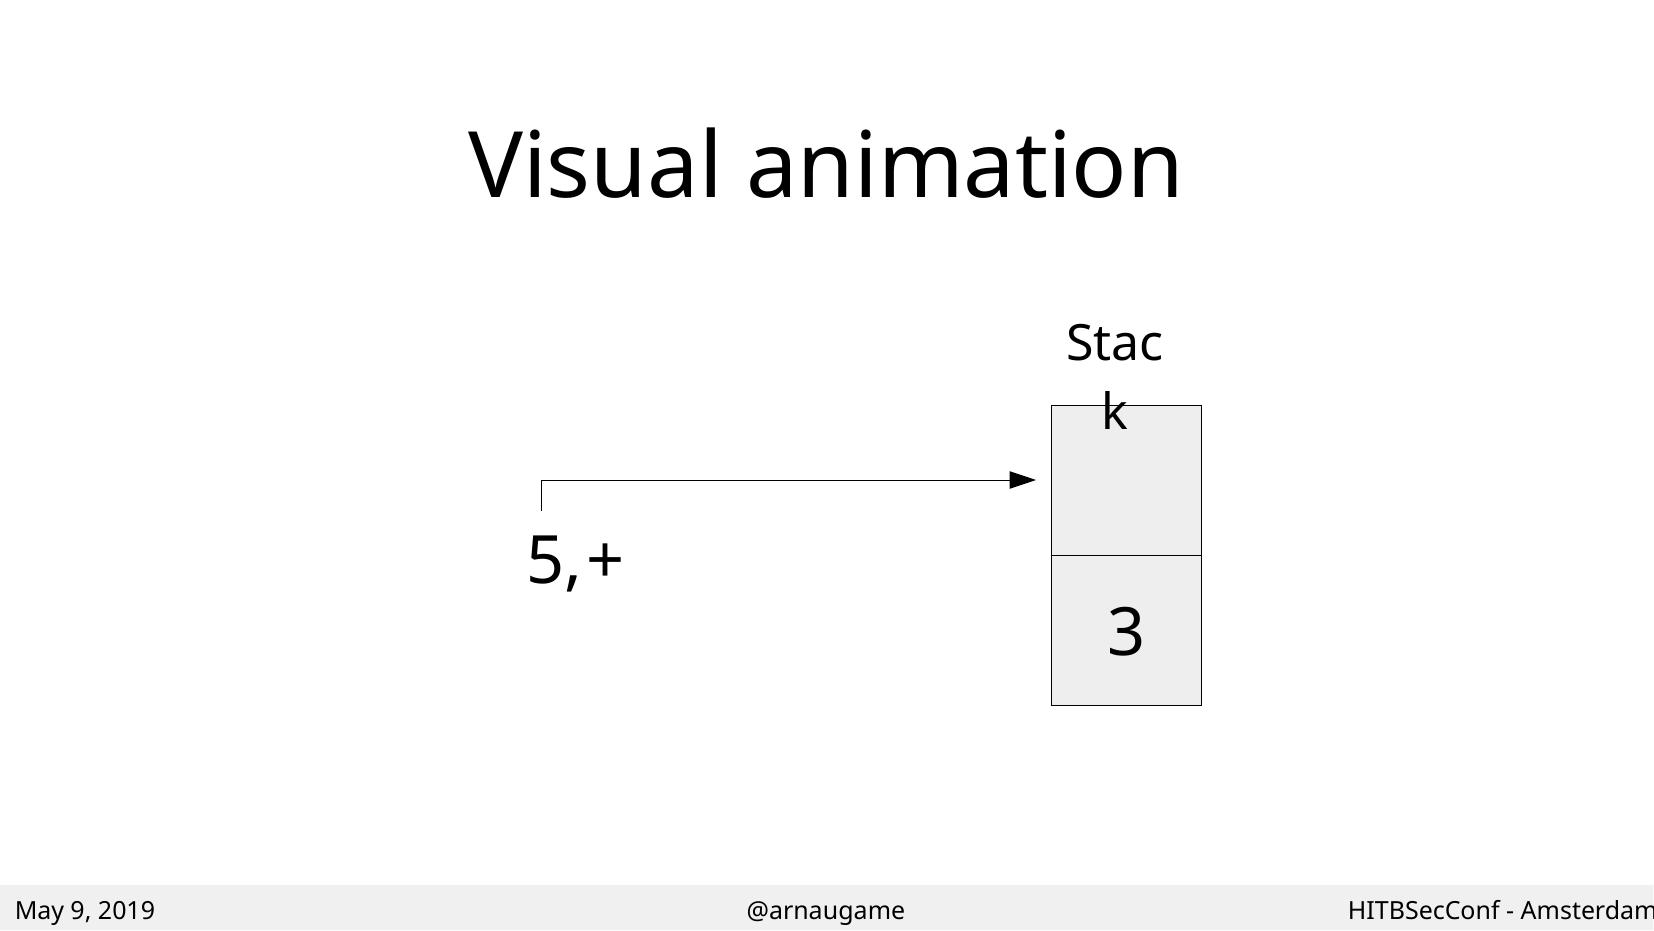

# Visual animation
Stack
5,
+
3
May 9, 2019
@arnaugamez
HITBSecConf - Amsterdam